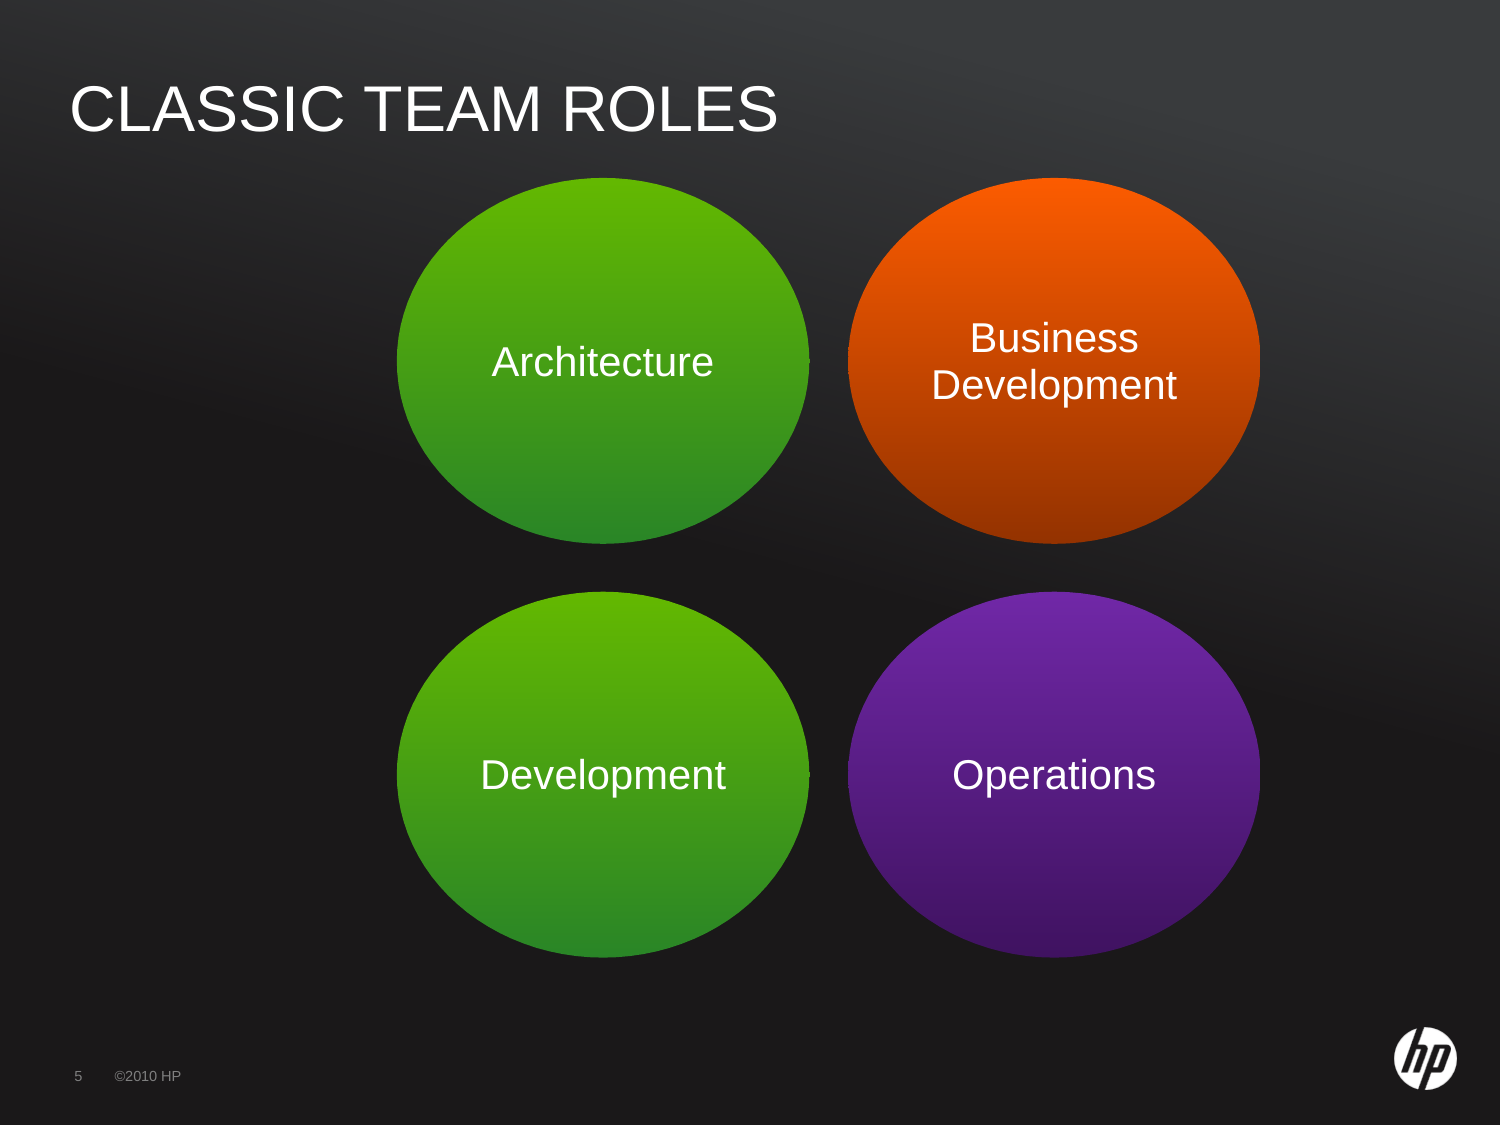

CLASSIC TEAM ROLES
Architecture
Business Development
Development
Operations